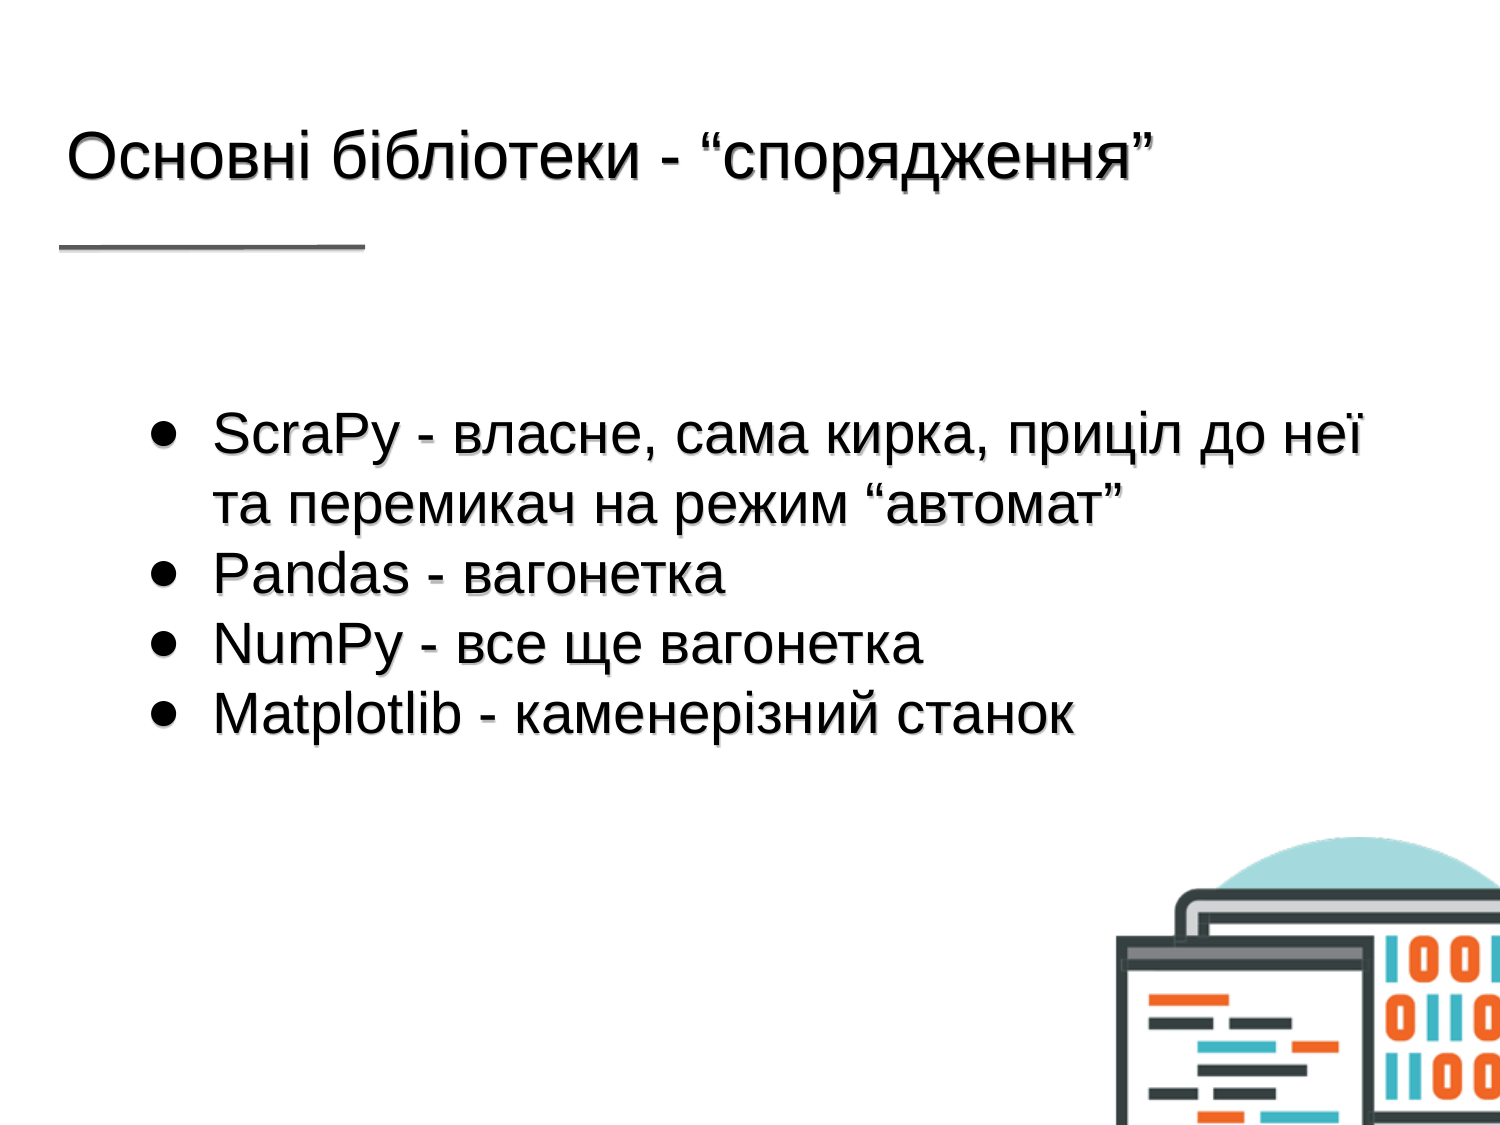

Основні бібліотеки - “спорядження”
ScraPy - власне, сама кирка, приціл до неї та перемикач на режим “автомат”
Pandas - вагонетка
NumPy - все ще вагонетка
Matplotlib - каменерізний станок